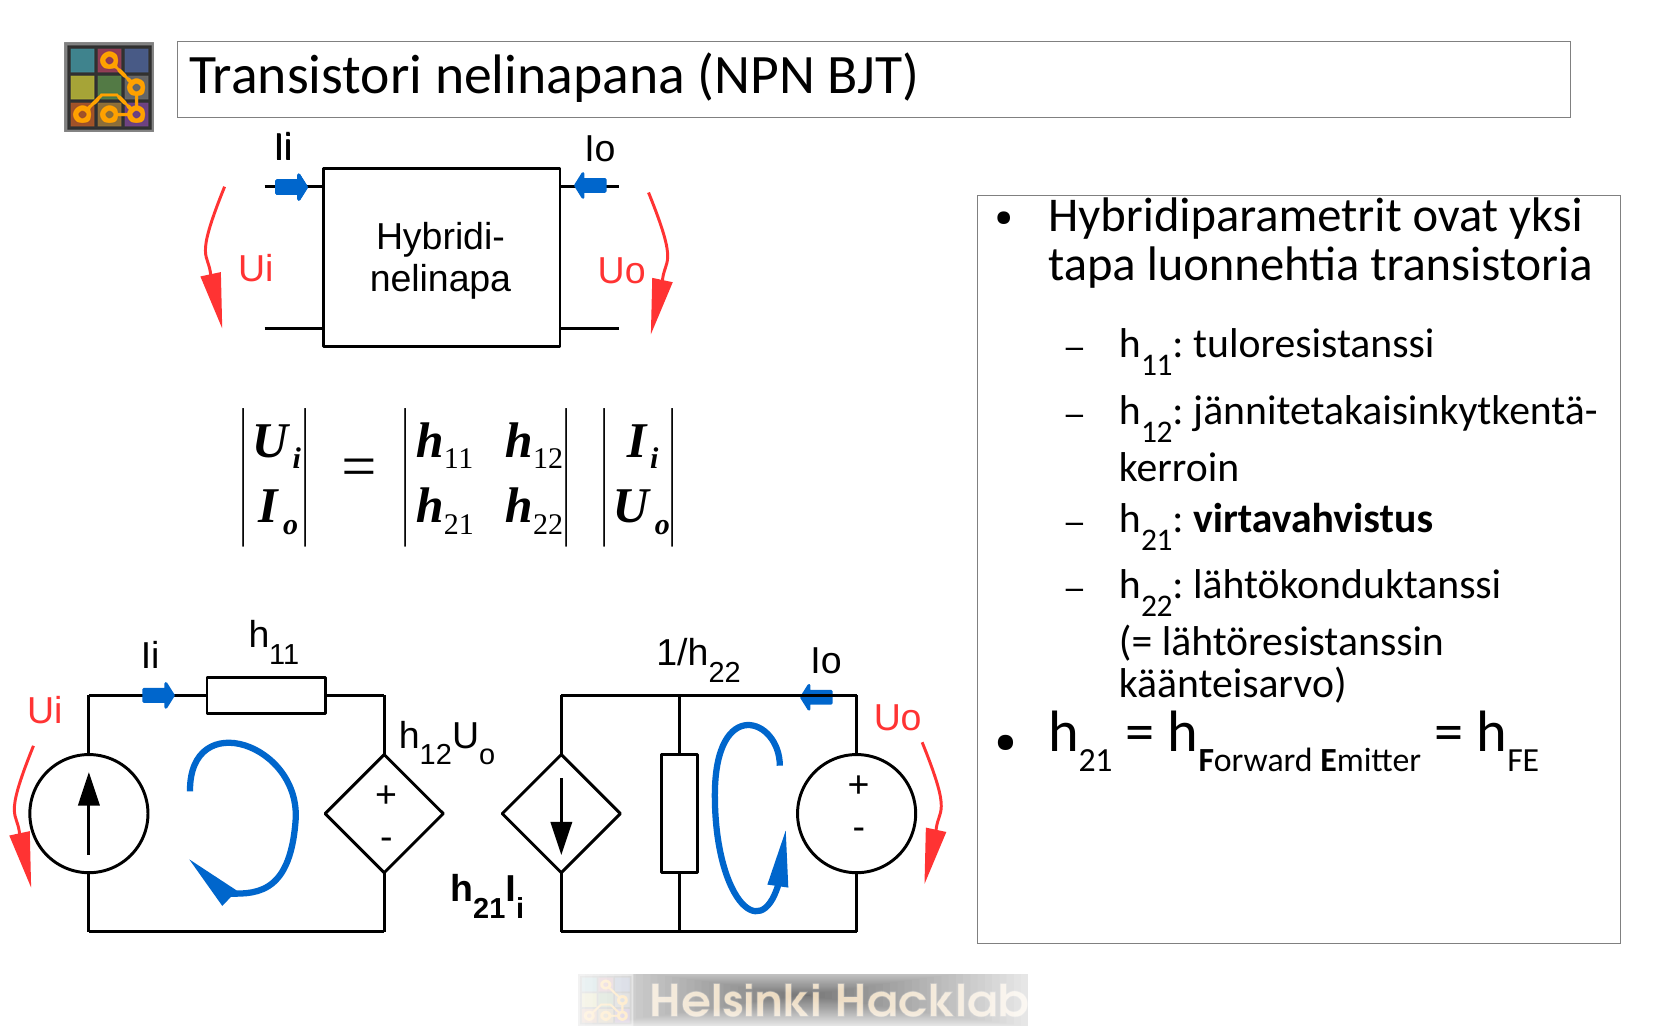

# Transistori nelinapana (NPN BJT)
Ii
Ii
Ii
Io
Hybridi-
nelinapa
Ui
Uo
Hybridiparametrit ovat yksi tapa luonnehtia transistoria
h11: tuloresistanssi
h12: jännitetakaisinkytkentä-kerroin
h21: virtavahvistus
h22: lähtökonduktanssi
(= lähtöresistanssin käänteisarvo)
h21 = hForward Emitter = hFE
h11
1/h22
+
-
+
-
h12Uo
h21Ii
Ii
Io
Ui
Uo